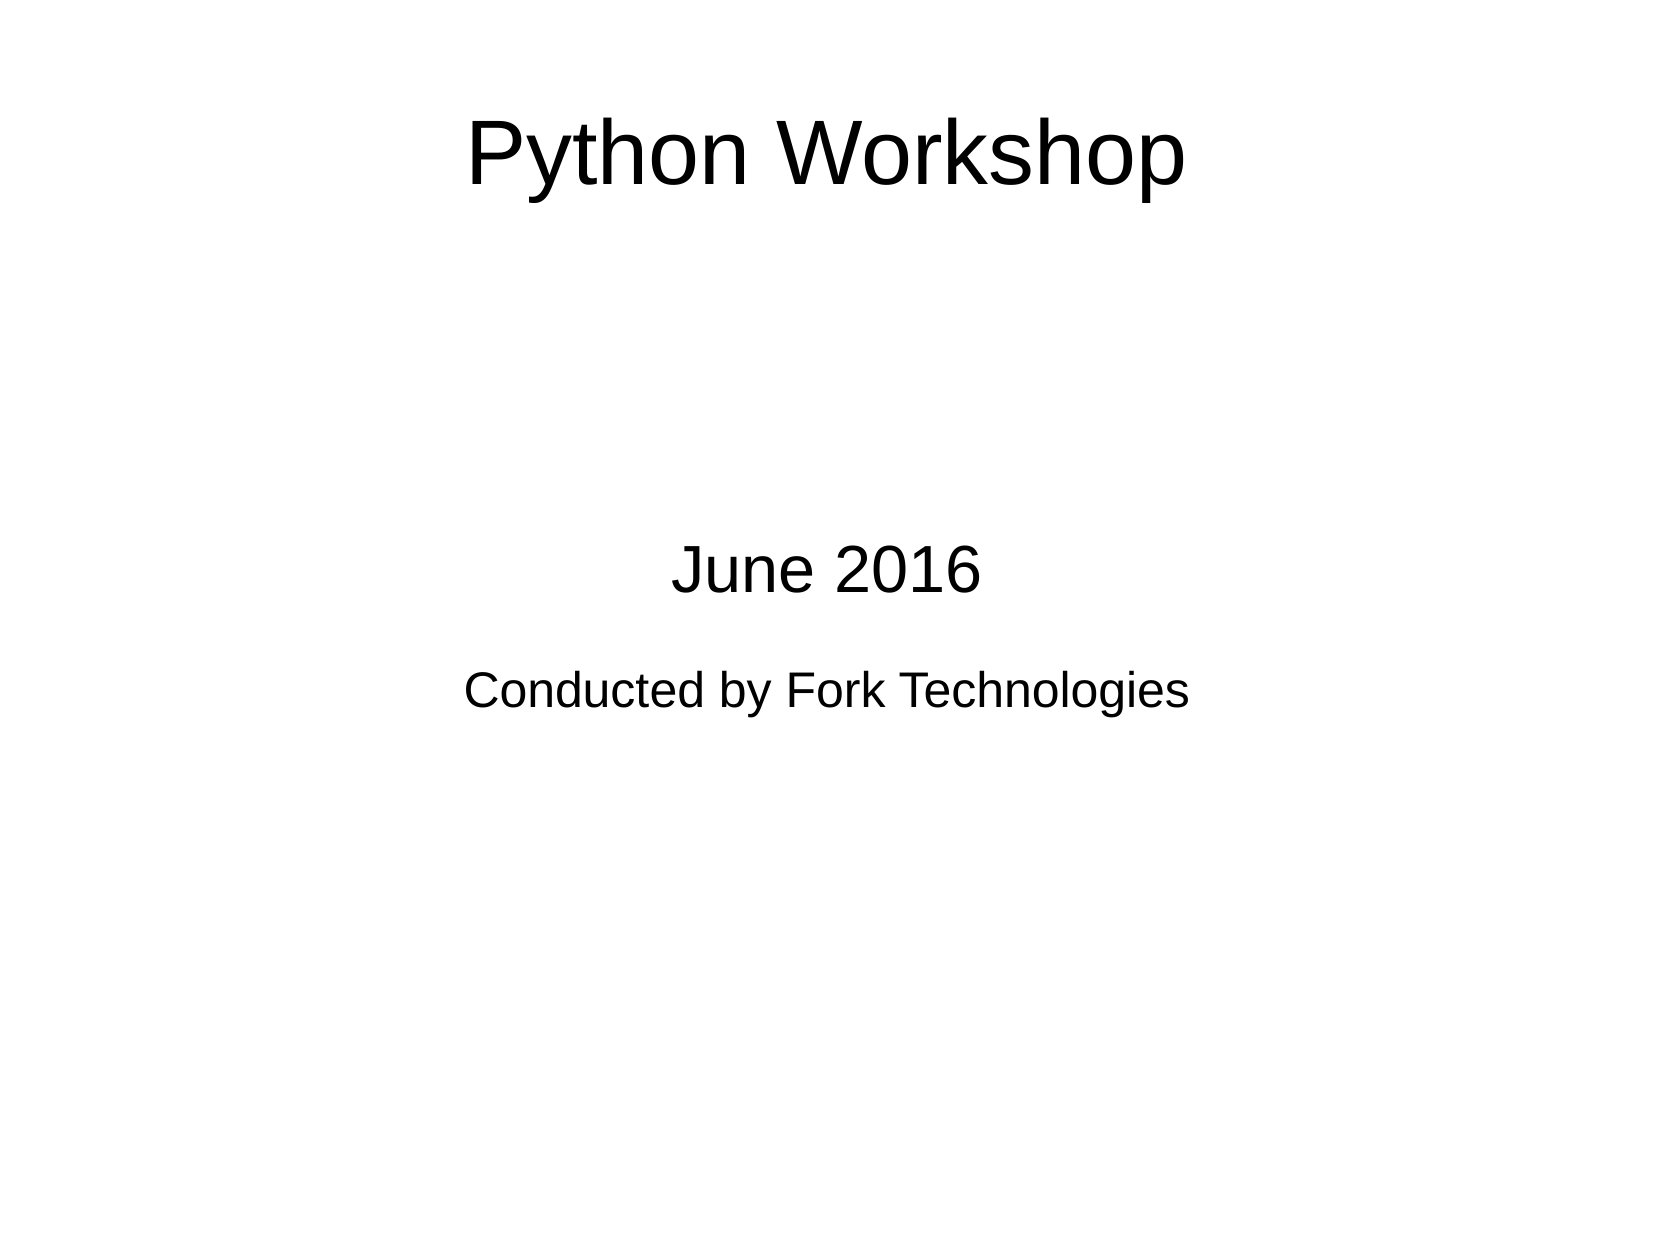

# Python Workshop
June 2016
Conducted by Fork Technologies